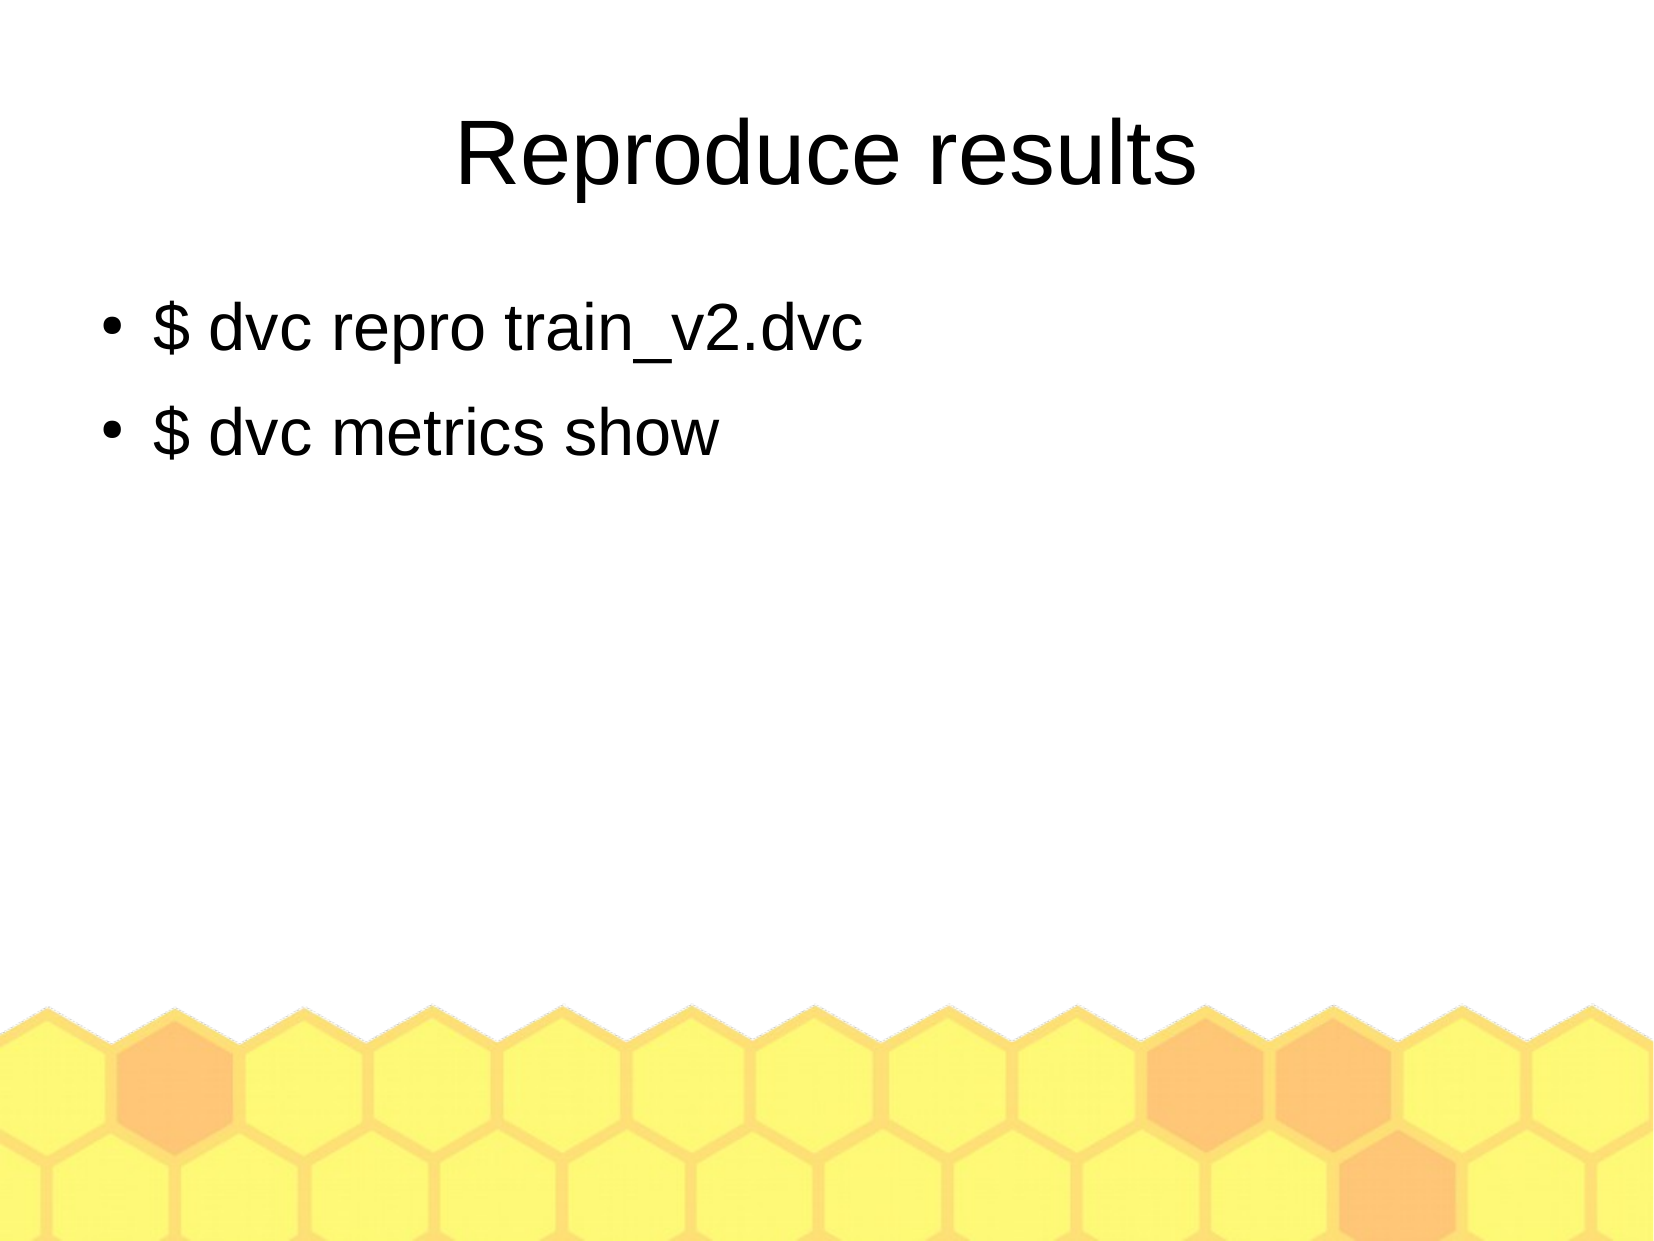

# Reproduce results
$ dvc repro train_v2.dvc
$ dvc metrics show